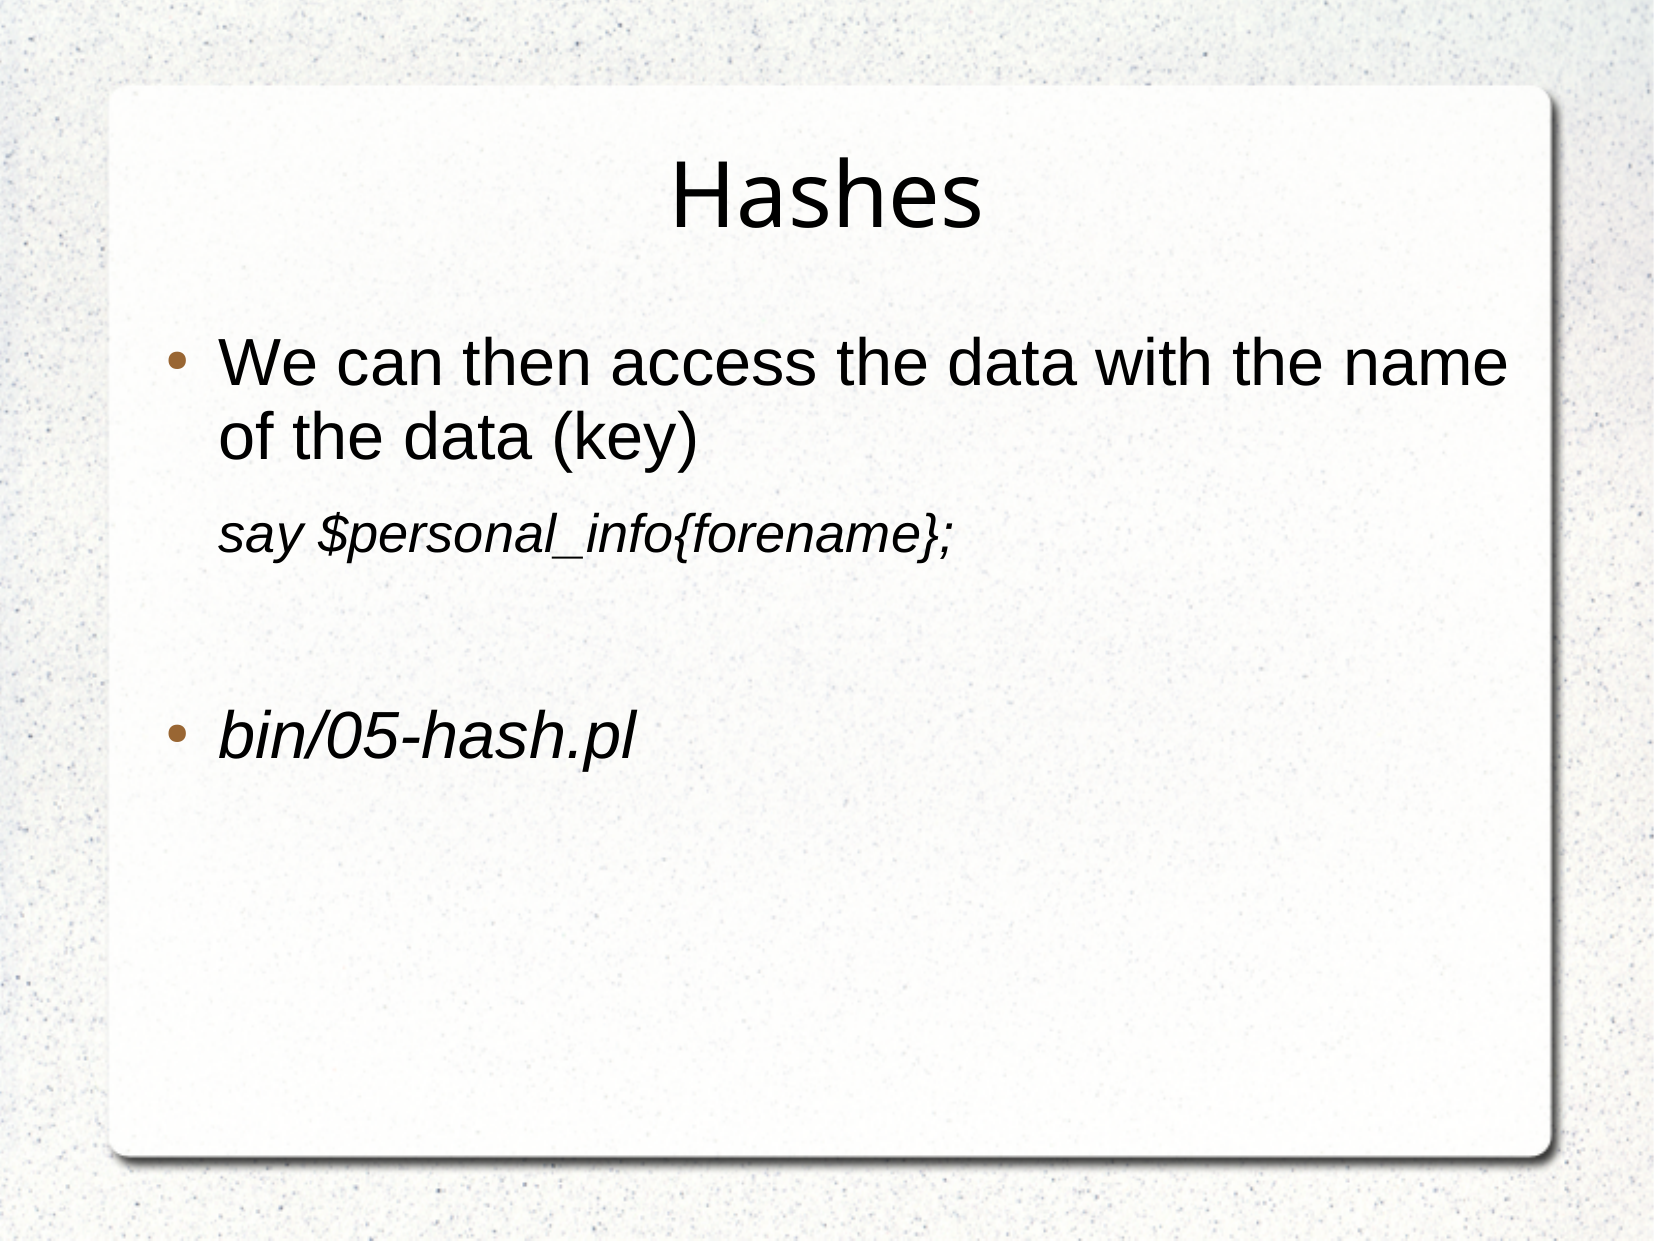

# Hashes
We can then access the data with the name of the data (key)
say $personal_info{forename};
bin/05-hash.pl